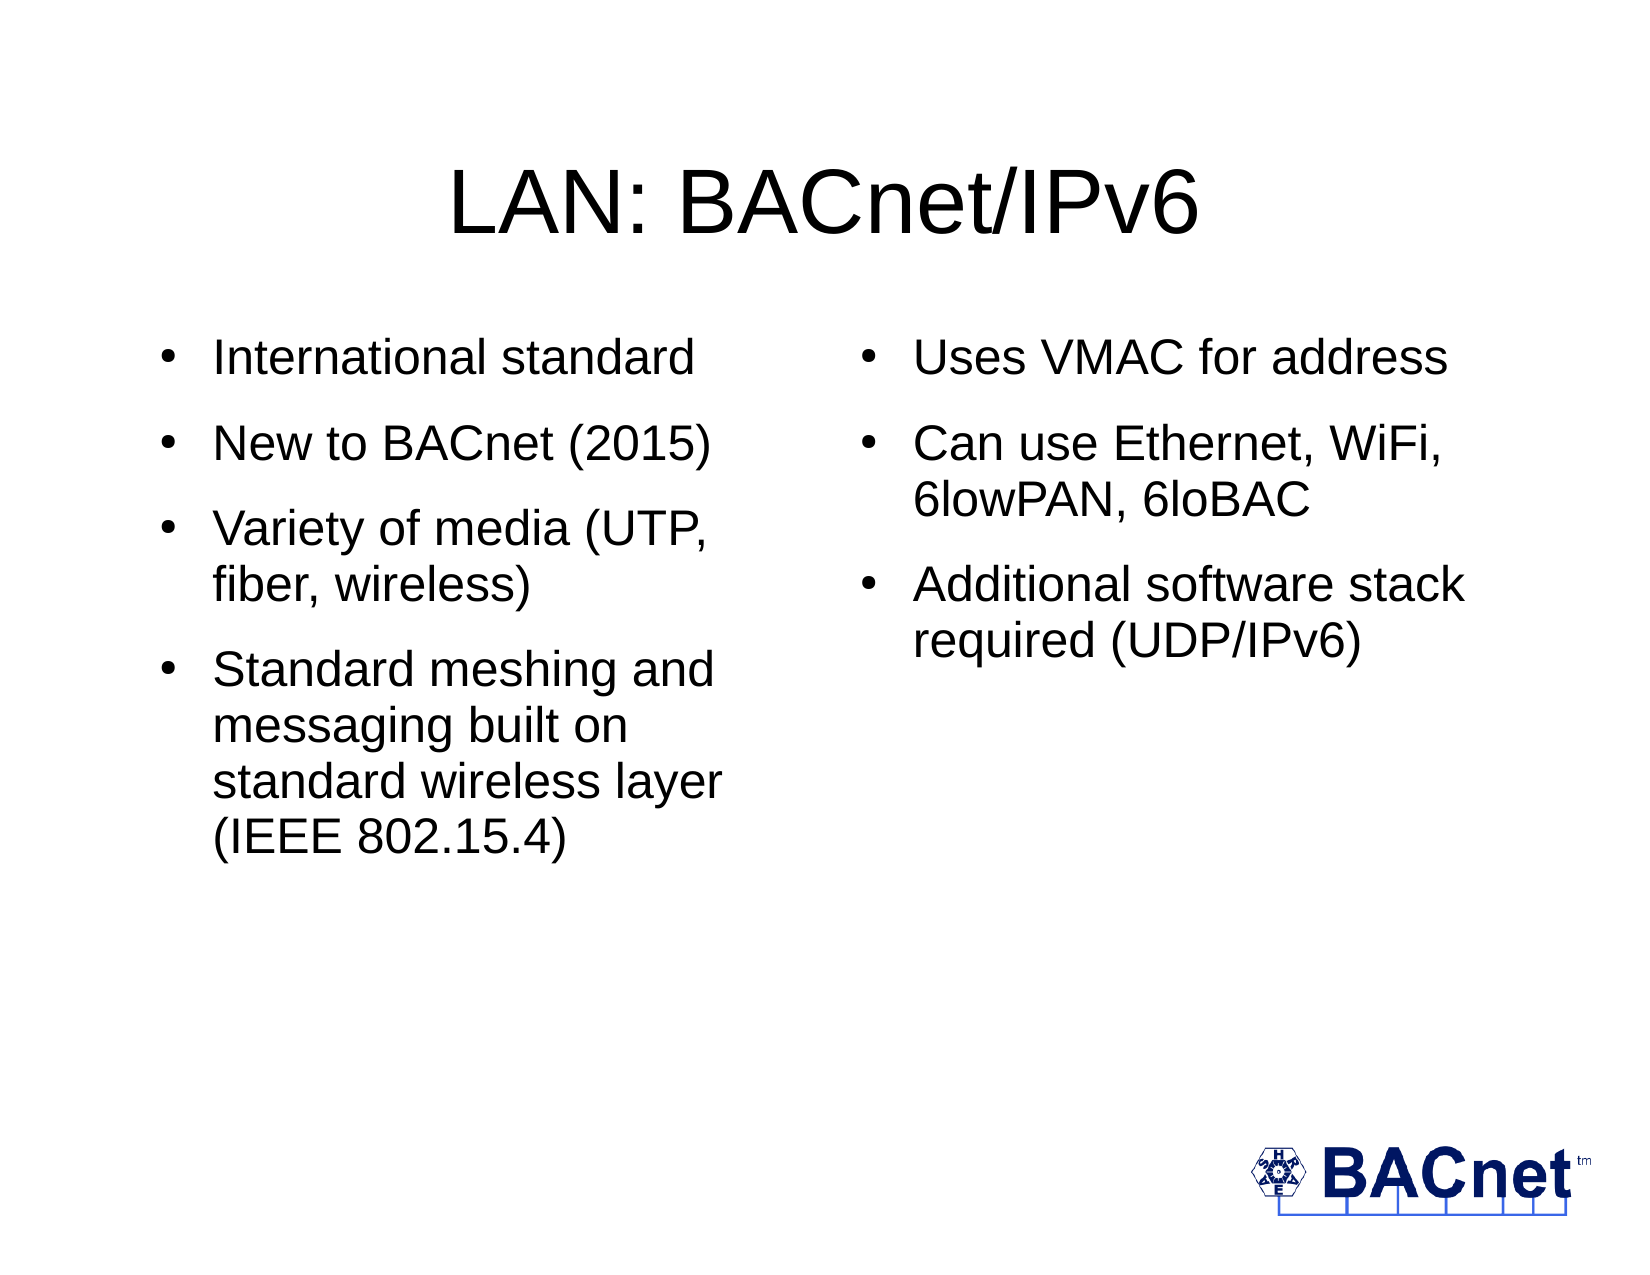

# LAN: BACnet/IPv6
International standard
New to BACnet (2015)
Variety of media (UTP, fiber, wireless)
Standard meshing and messaging built on standard wireless layer (IEEE 802.15.4)
Uses VMAC for address
Can use Ethernet, WiFi, 6lowPAN, 6loBAC
Additional software stack required (UDP/IPv6)